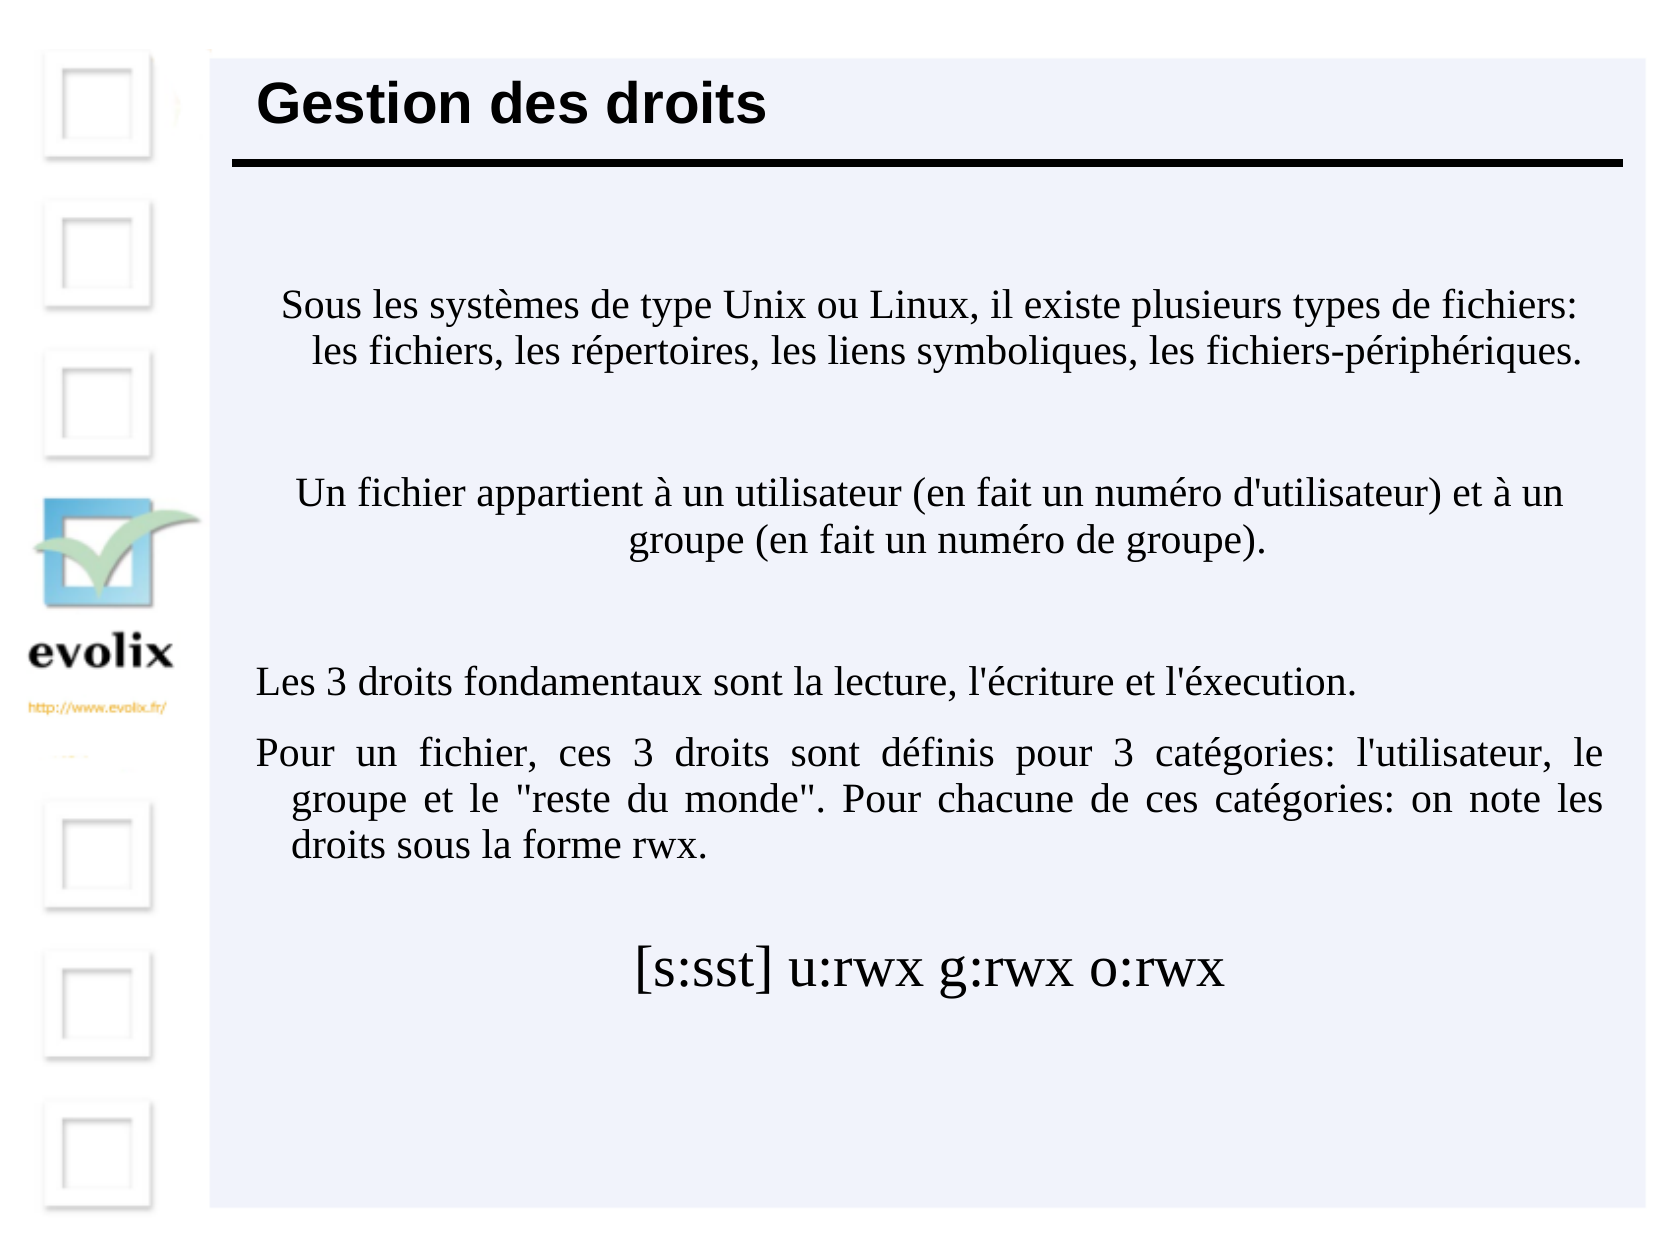

Gestion des droits
# Sous les systèmes de type Unix ou Linux, il existe plusieurs types de fichiers: les fichiers, les répertoires, les liens symboliques, les fichiers-périphériques.
Un fichier appartient à un utilisateur (en fait un numéro d'utilisateur) et à un groupe (en fait un numéro de groupe).
Les 3 droits fondamentaux sont la lecture, l'écriture et l'éxecution.
Pour un fichier, ces 3 droits sont définis pour 3 catégories: l'utilisateur, le groupe et le "reste du monde". Pour chacune de ces catégories: on note les droits sous la forme rwx.
[s:sst] u:rwx g:rwx o:rwx